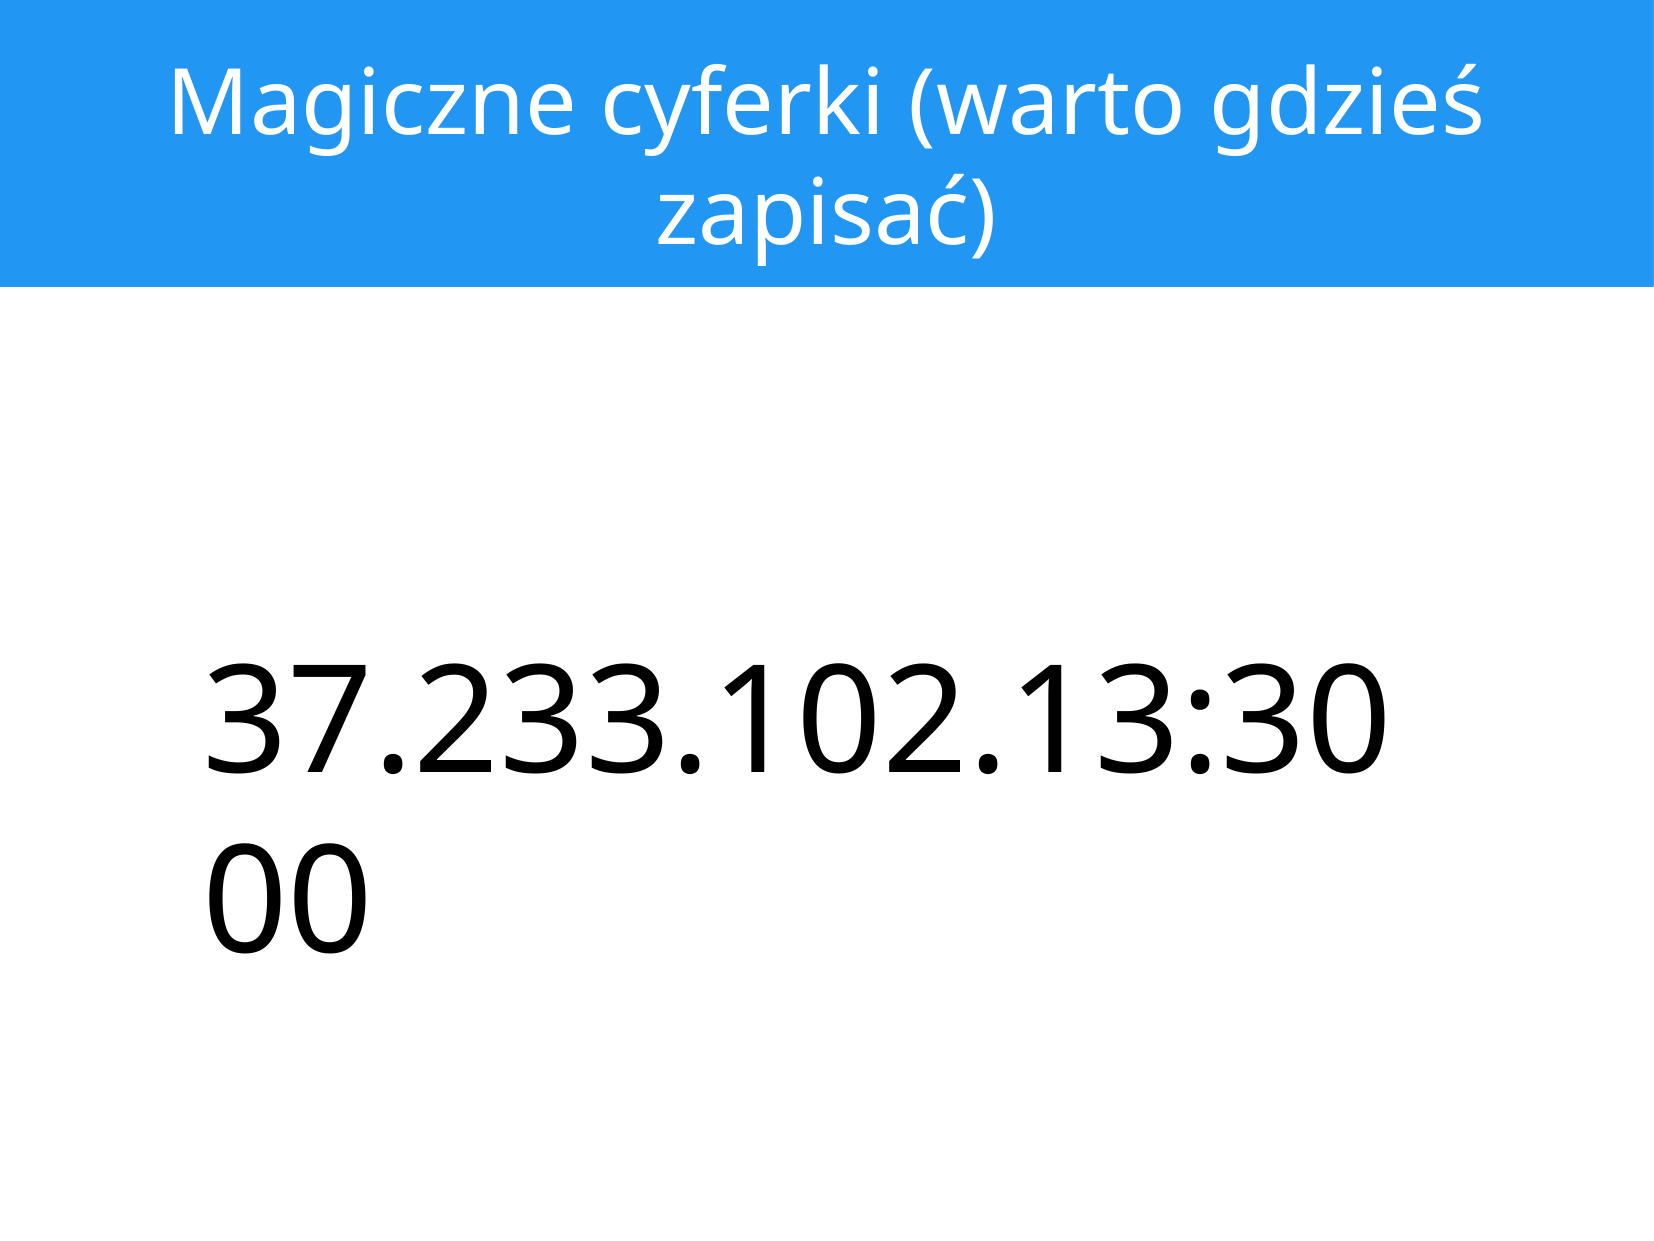

# Magiczne cyferki (warto gdzieś zapisać)
37.233.102.13:3000